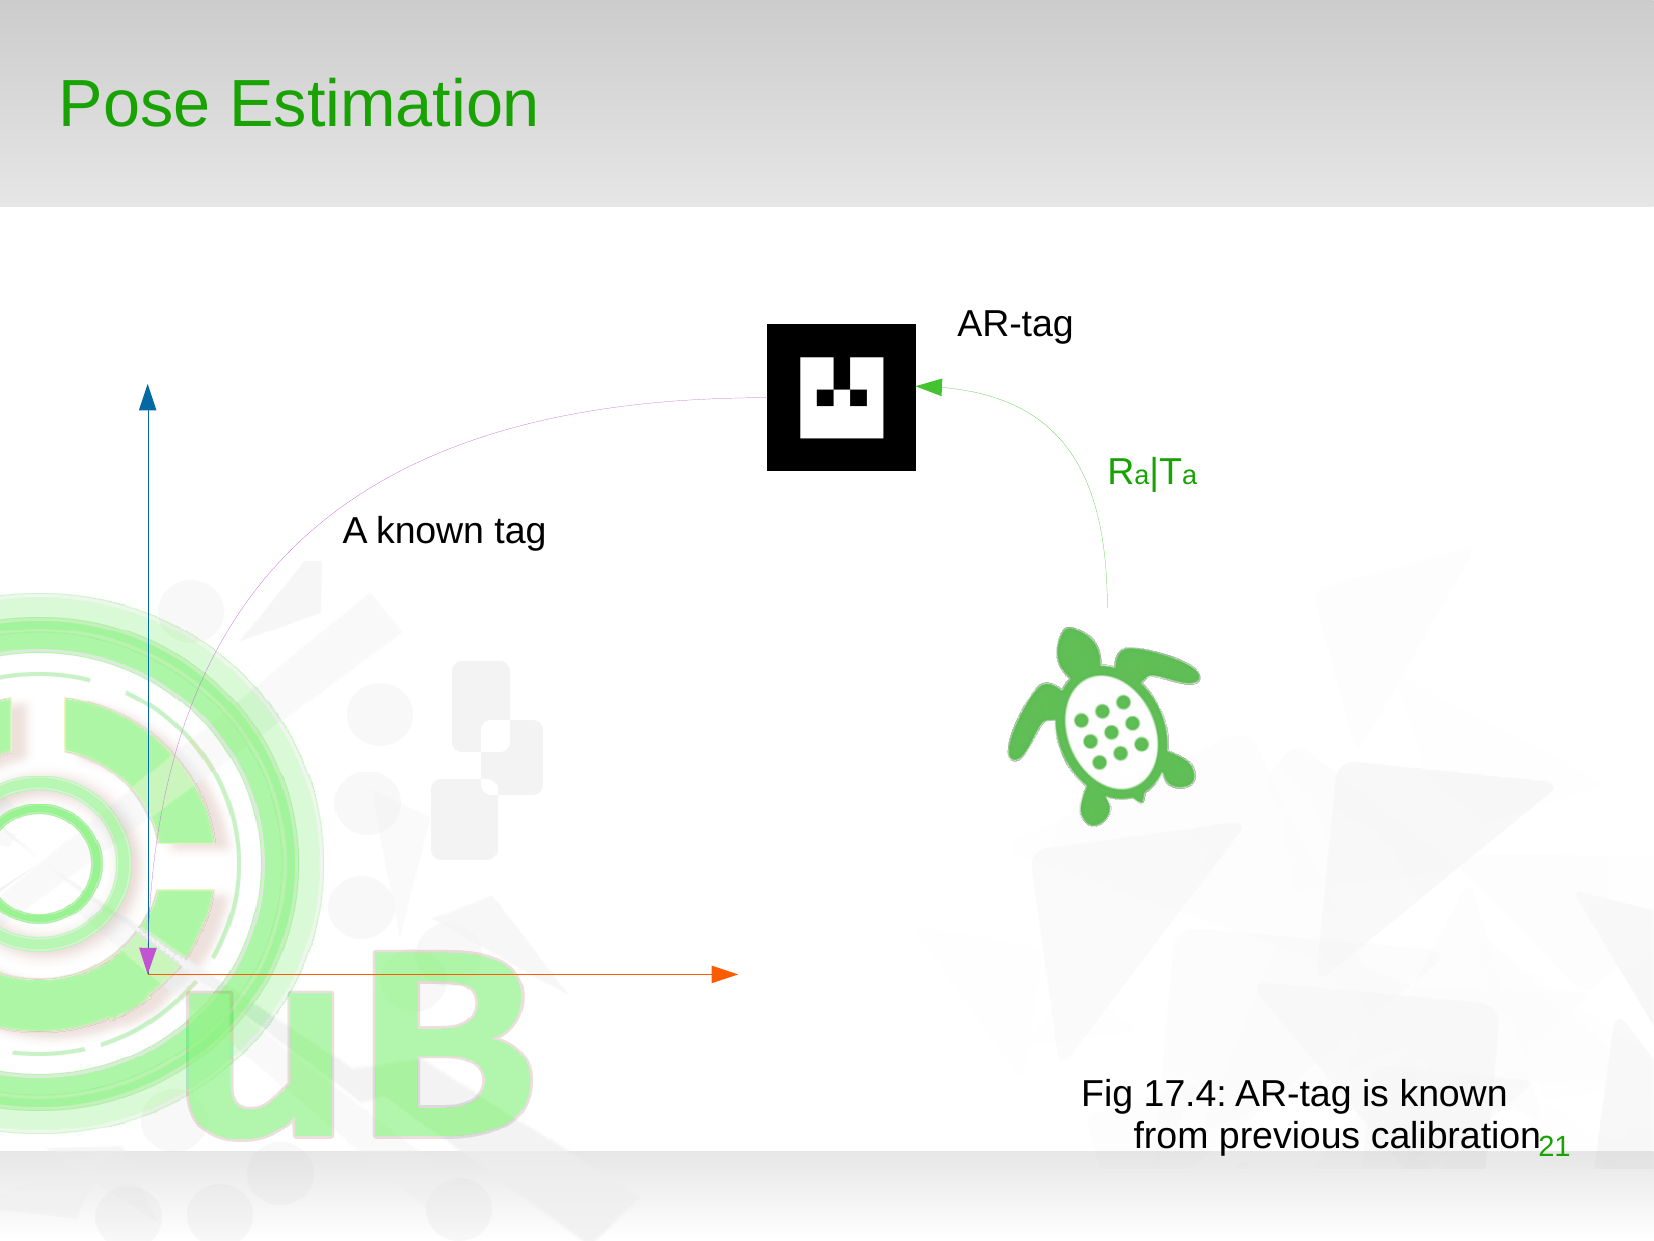

# Pose Estimation
AR-tag
Ra|Ta
A known tag
Fig 17.4: AR-tag is known
 from previous calibration
21